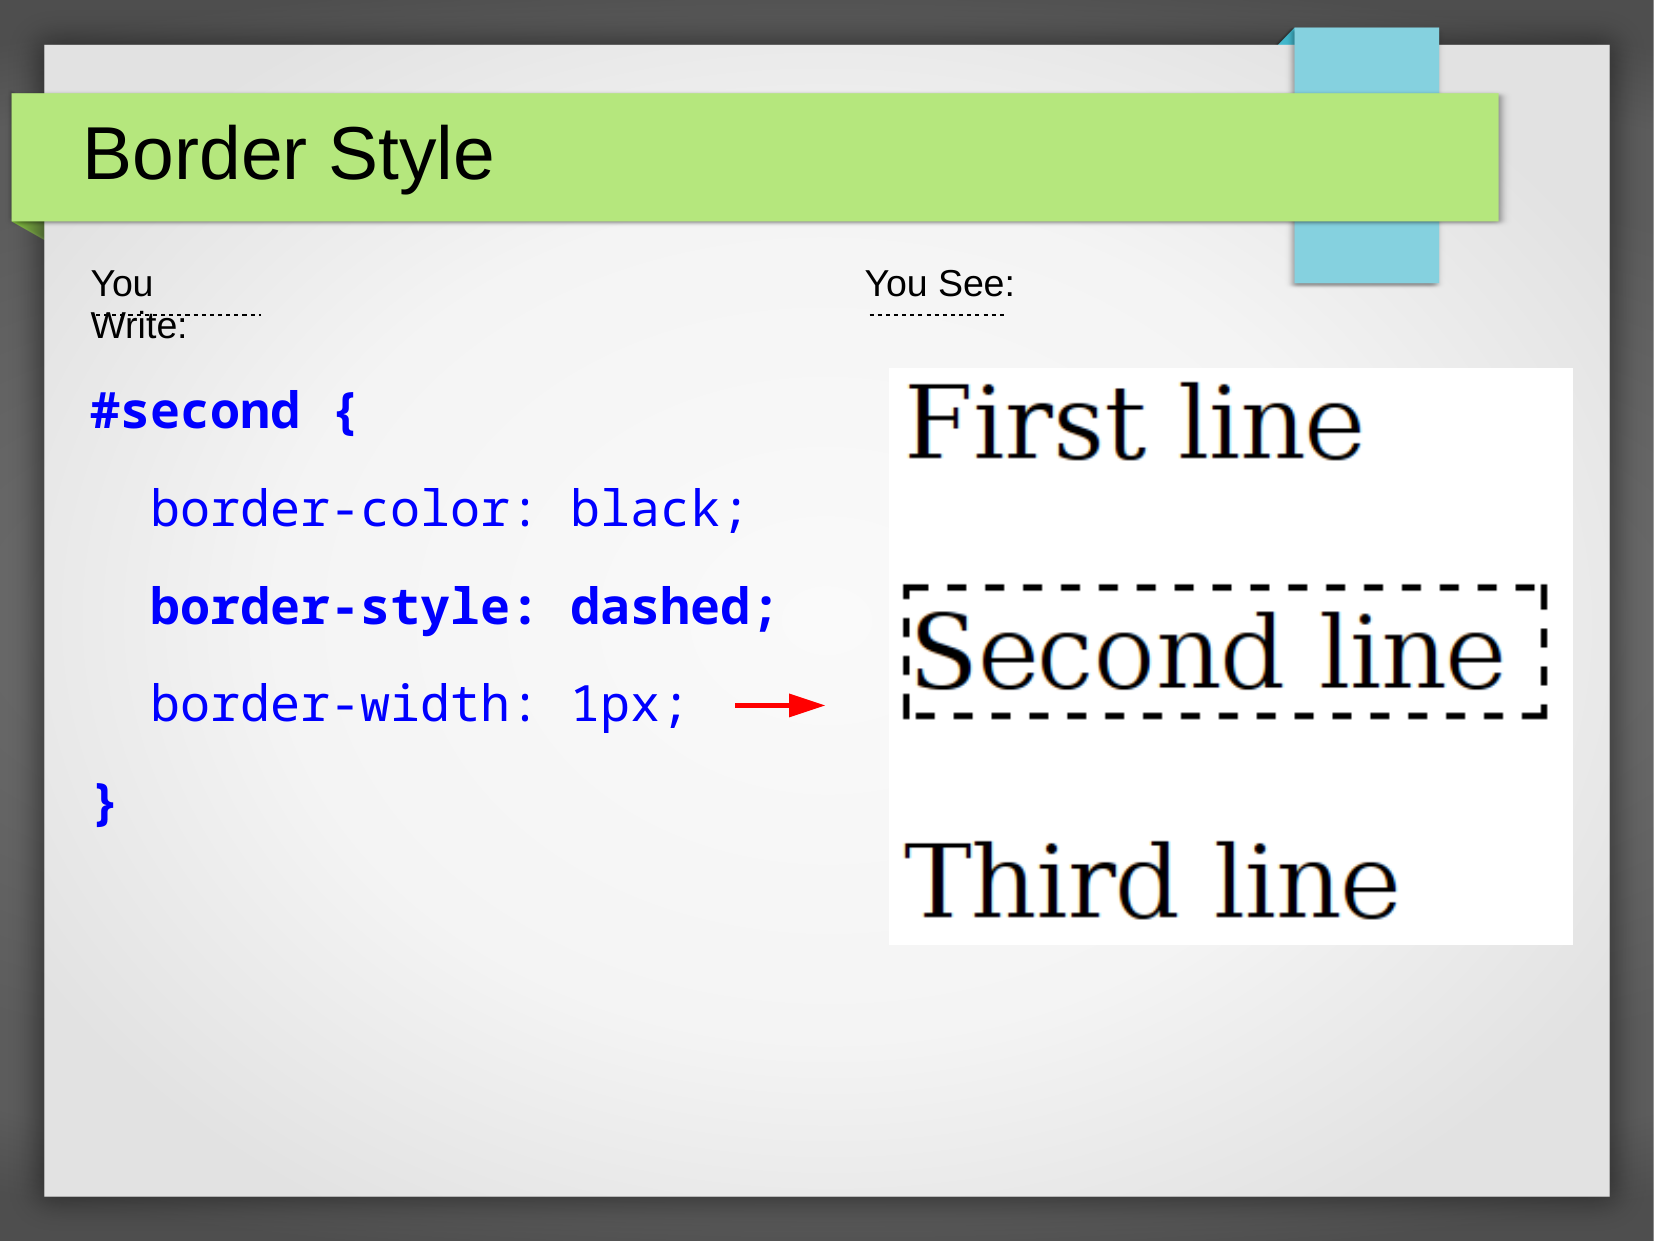

# Border Style
You Write:
You See:
#second {
 border-color: black;
 border-style: dashed;
 border-width: 1px;
}